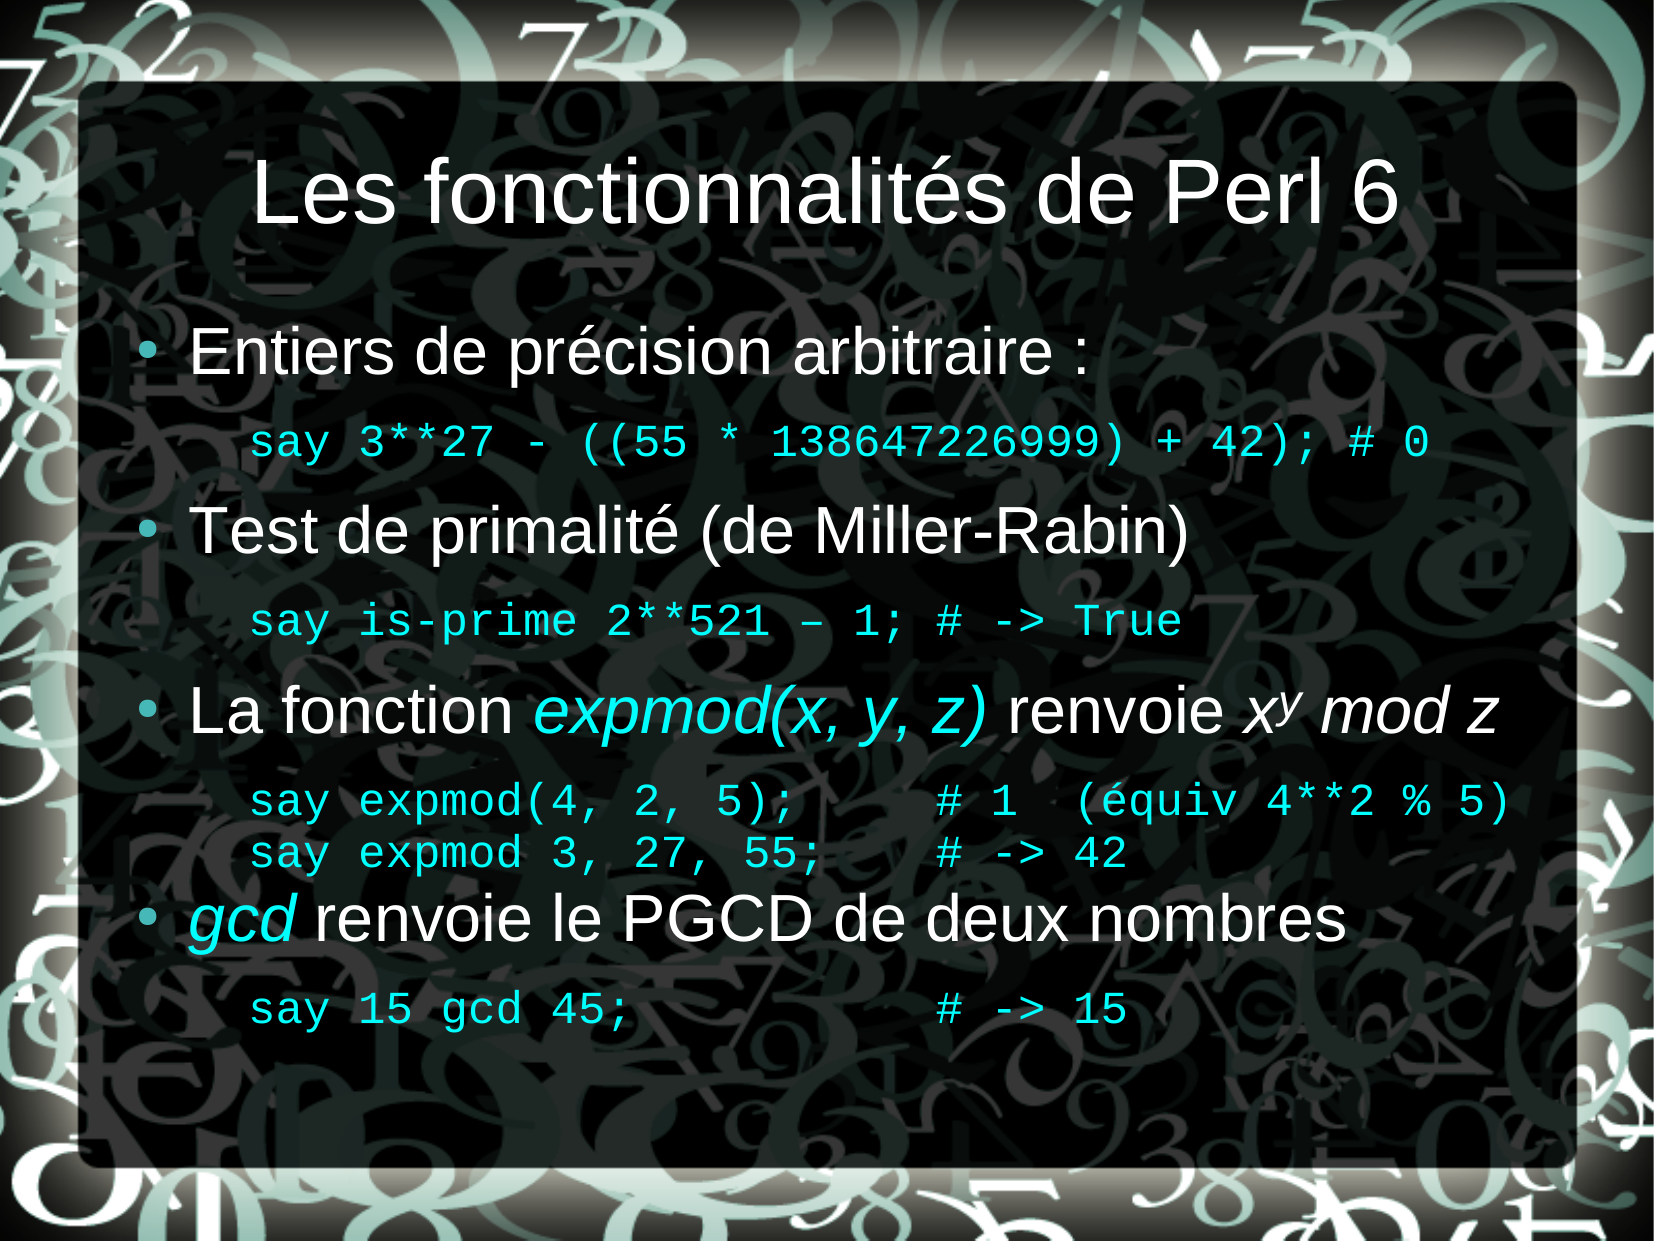

# Les fonctionnalités de Perl 6
Entiers de précision arbitraire :
say 3**27 - ((55 * 138647226999) + 42); # 0
Test de primalité (de Miller-Rabin)
say is-prime 2**521 – 1; # -> True
La fonction expmod(x, y, z) renvoie xy mod z
say expmod(4, 2, 5); # 1 (équiv 4**2 % 5)
say expmod 3, 27, 55; # -> 42
gcd renvoie le PGCD de deux nombres
say 15 gcd 45; # -> 15